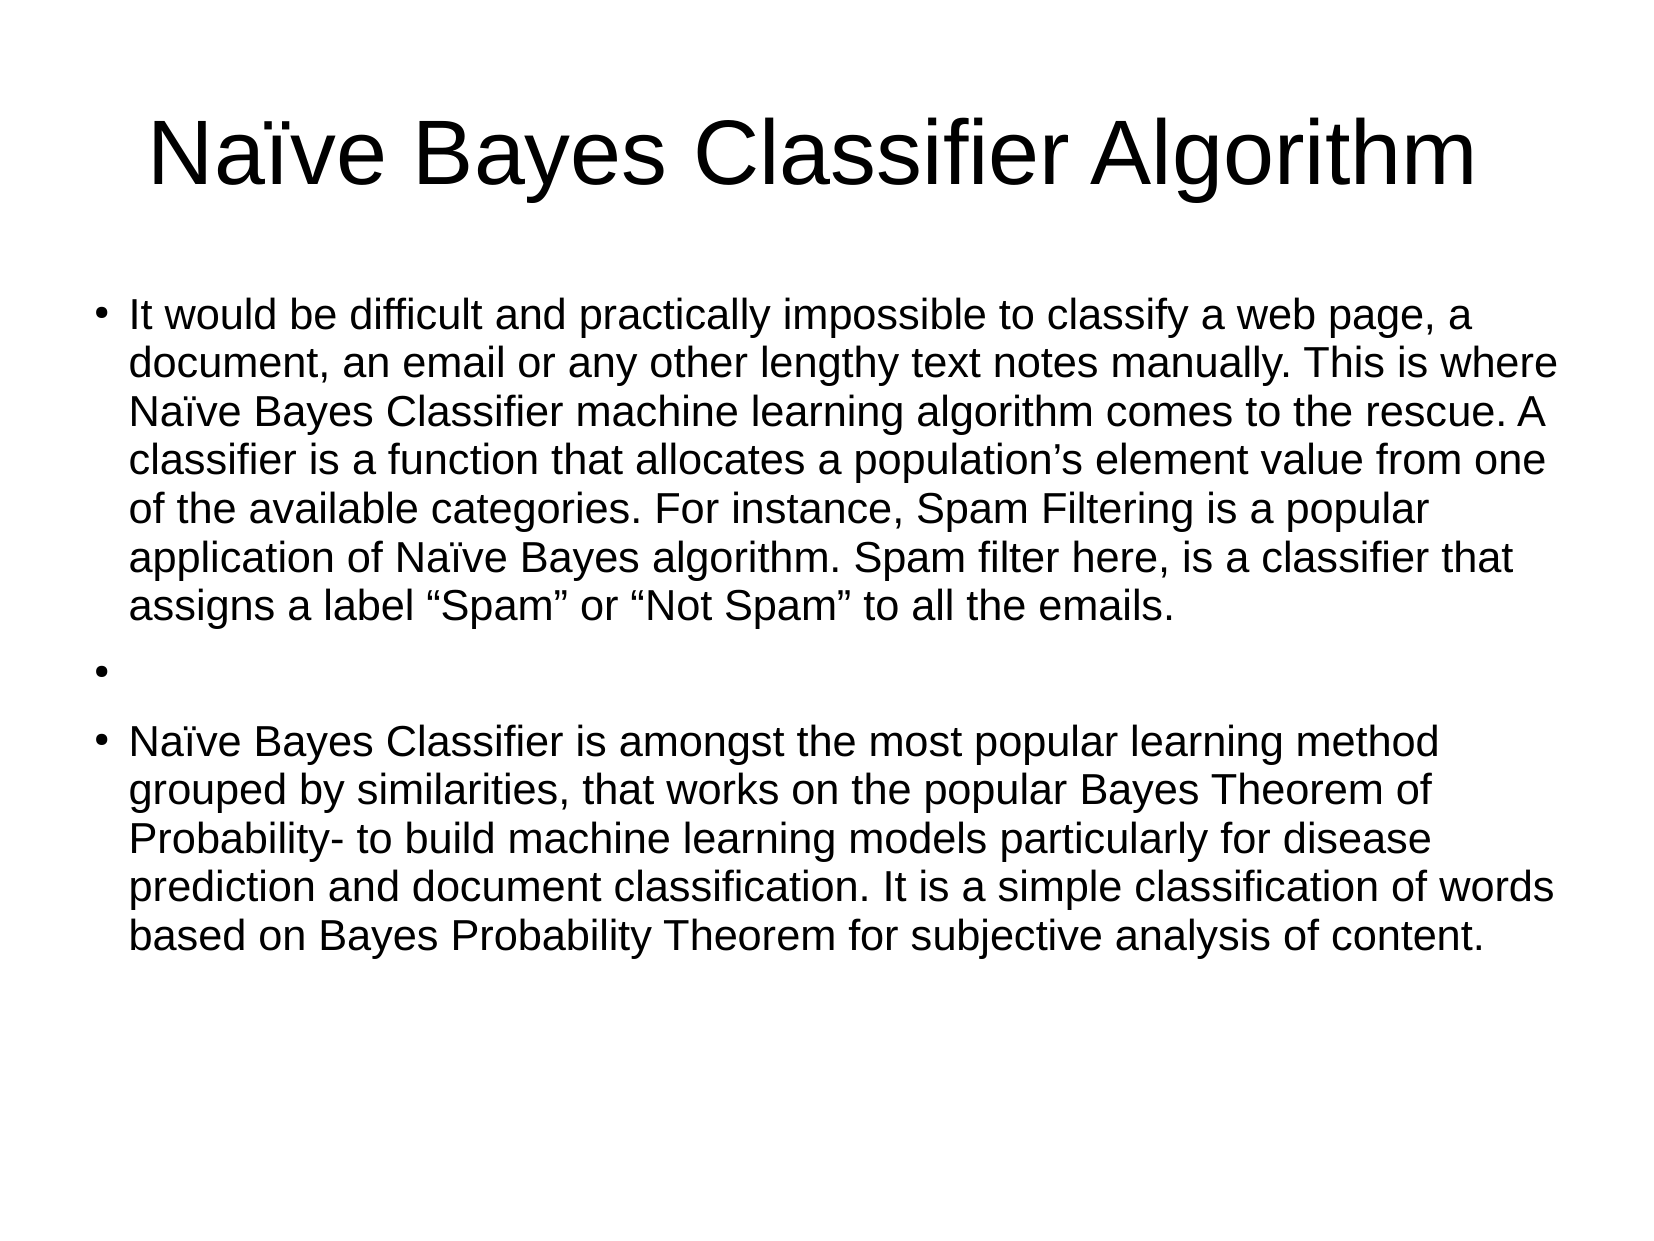

# Naïve Bayes Classifier Algorithm
It would be difficult and practically impossible to classify a web page, a document, an email or any other lengthy text notes manually. This is where Naïve Bayes Classifier machine learning algorithm comes to the rescue. A classifier is a function that allocates a population’s element value from one of the available categories. For instance, Spam Filtering is a popular application of Naïve Bayes algorithm. Spam filter here, is a classifier that assigns a label “Spam” or “Not Spam” to all the emails.
Naïve Bayes Classifier is amongst the most popular learning method grouped by similarities, that works on the popular Bayes Theorem of Probability- to build machine learning models particularly for disease prediction and document classification. It is a simple classification of words based on Bayes Probability Theorem for subjective analysis of content.